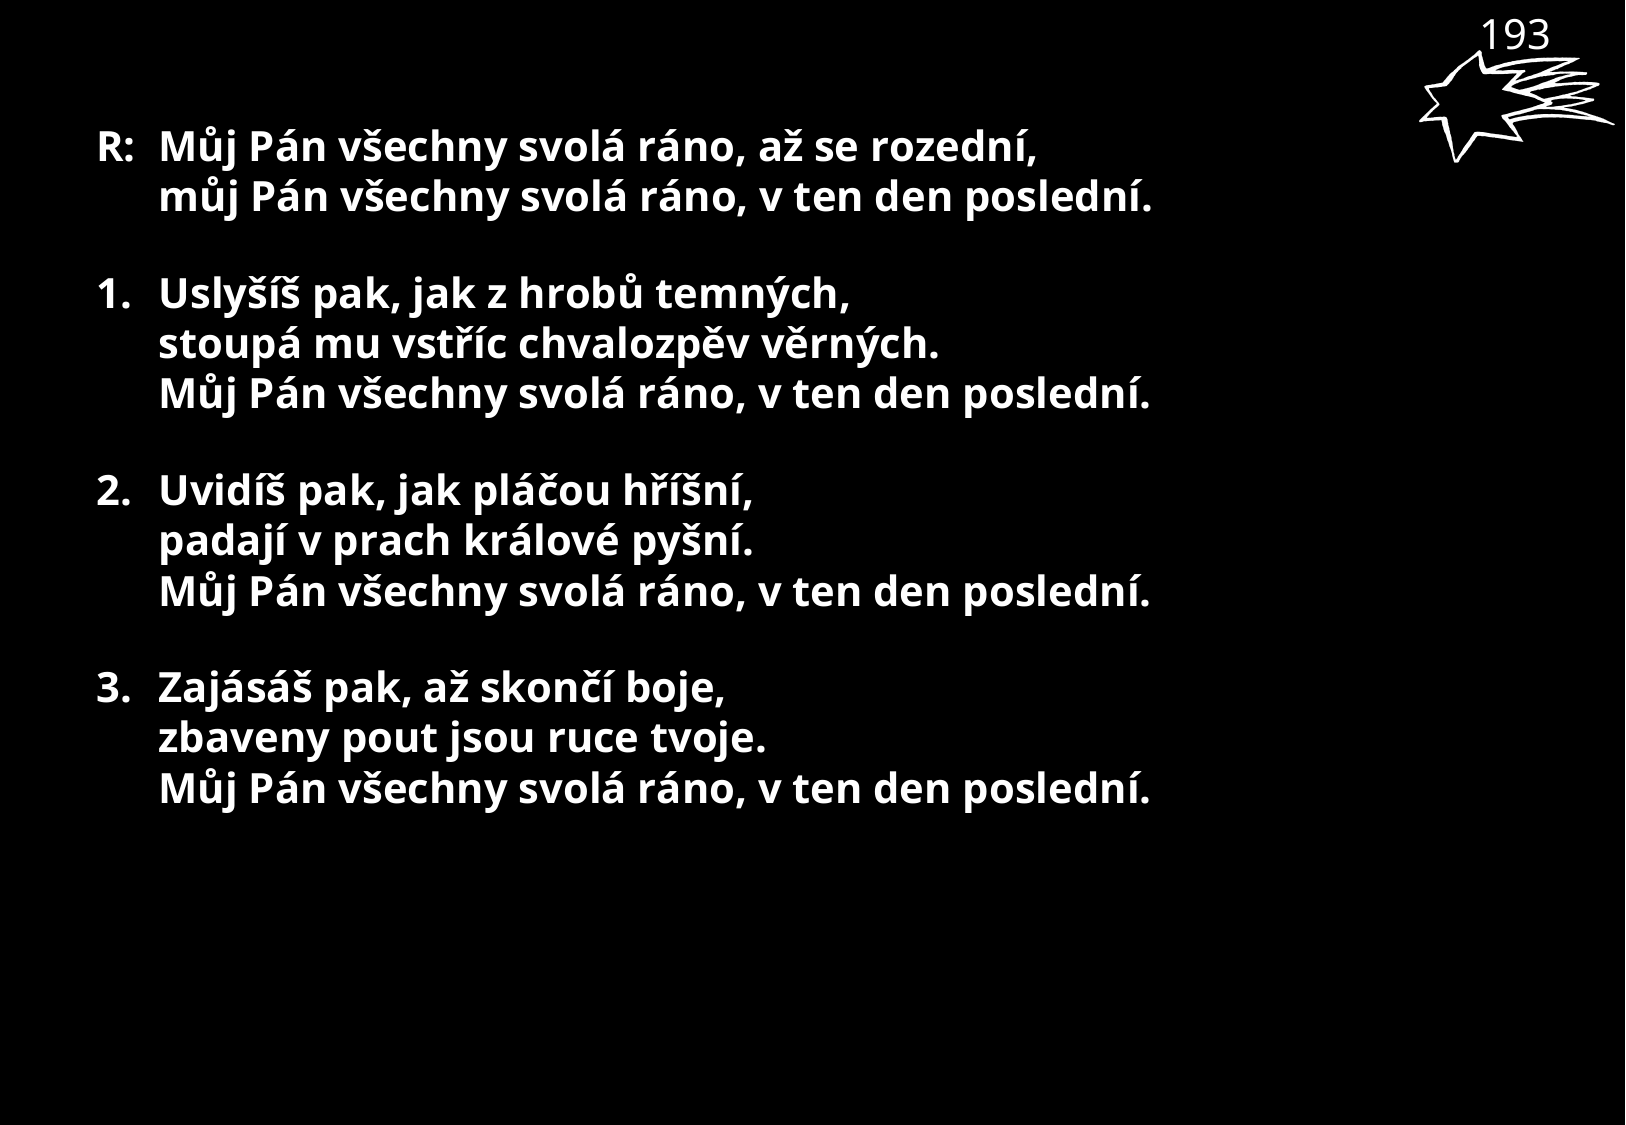

193
# R: 	Můj Pán všechny svolá ráno, až se rozední, můj Pán všechny svolá ráno, v ten den poslední.
1. 	Uslyšíš pak, jak z hrobů temných,
stoupá mu vstříc chvalozpěv věrných.
Můj Pán všechny svolá ráno, v ten den poslední.
2. 	Uvidíš pak, jak pláčou hříšní,
padají v prach králové pyšní.
Můj Pán všechny svolá ráno, v ten den poslední.
3. 	Zajásáš pak, až skončí boje,
zbaveny pout jsou ruce tvoje.
Můj Pán všechny svolá ráno, v ten den poslední.